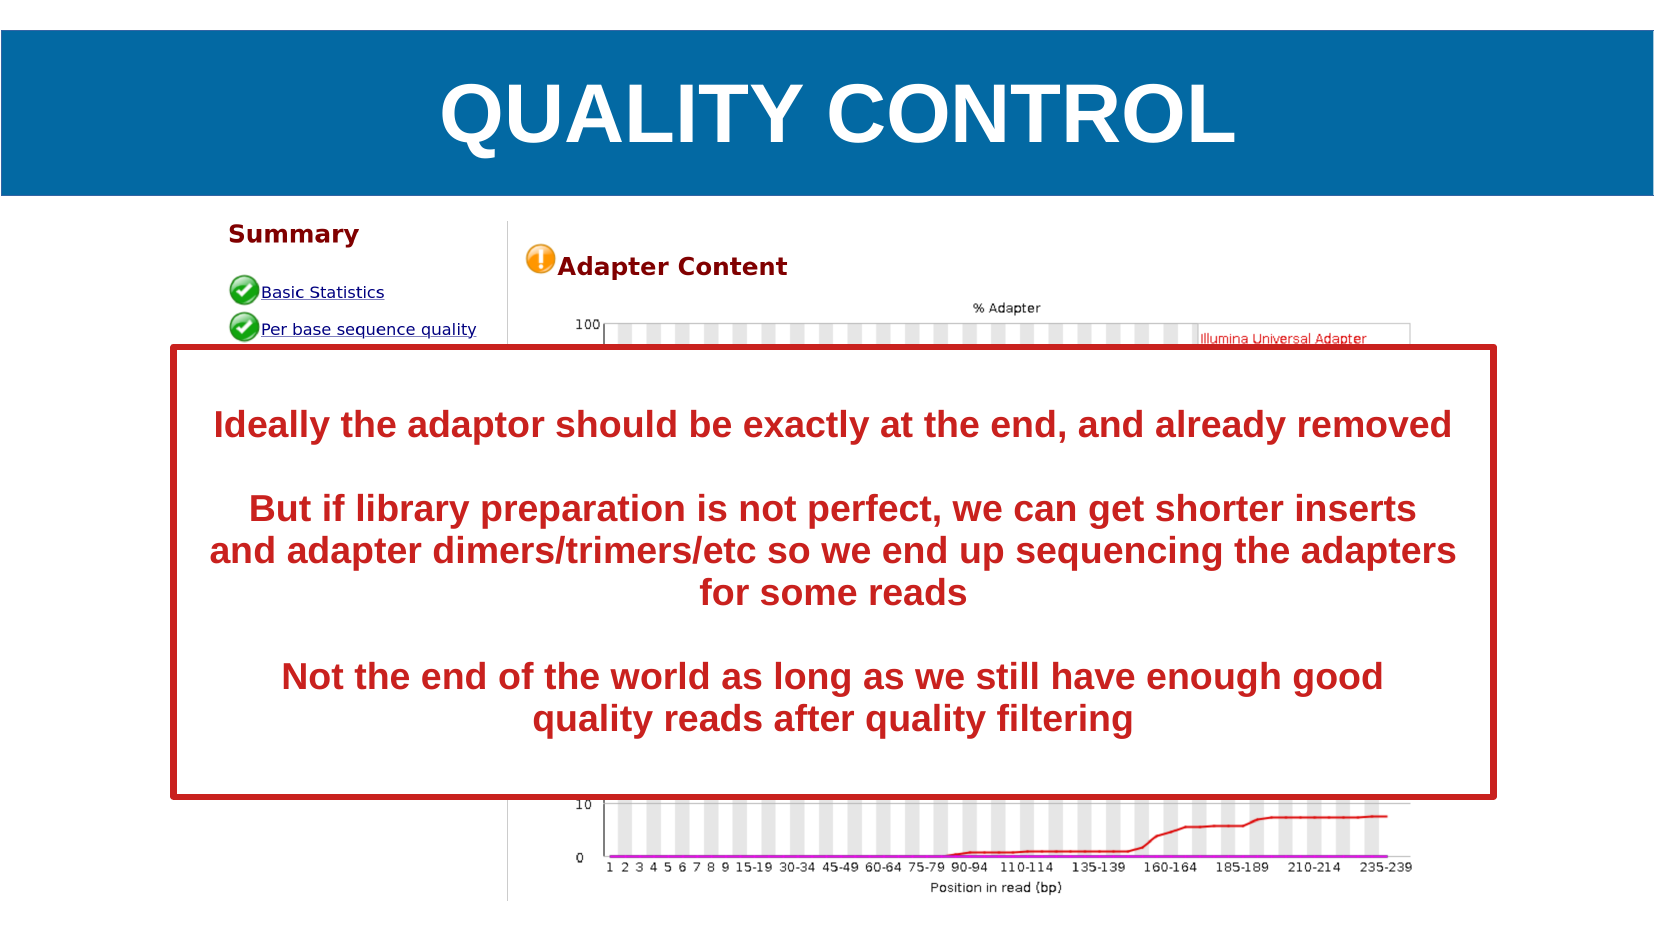

QUALITY CONTROL
Ideally the adaptor should be exactly at the end, and already removed
But if library preparation is not perfect, we can get shorter inserts
and adapter dimers/trimers/etc so we end up sequencing the adapters
for some reads
Not the end of the world as long as we still have enough good
quality reads after quality filtering